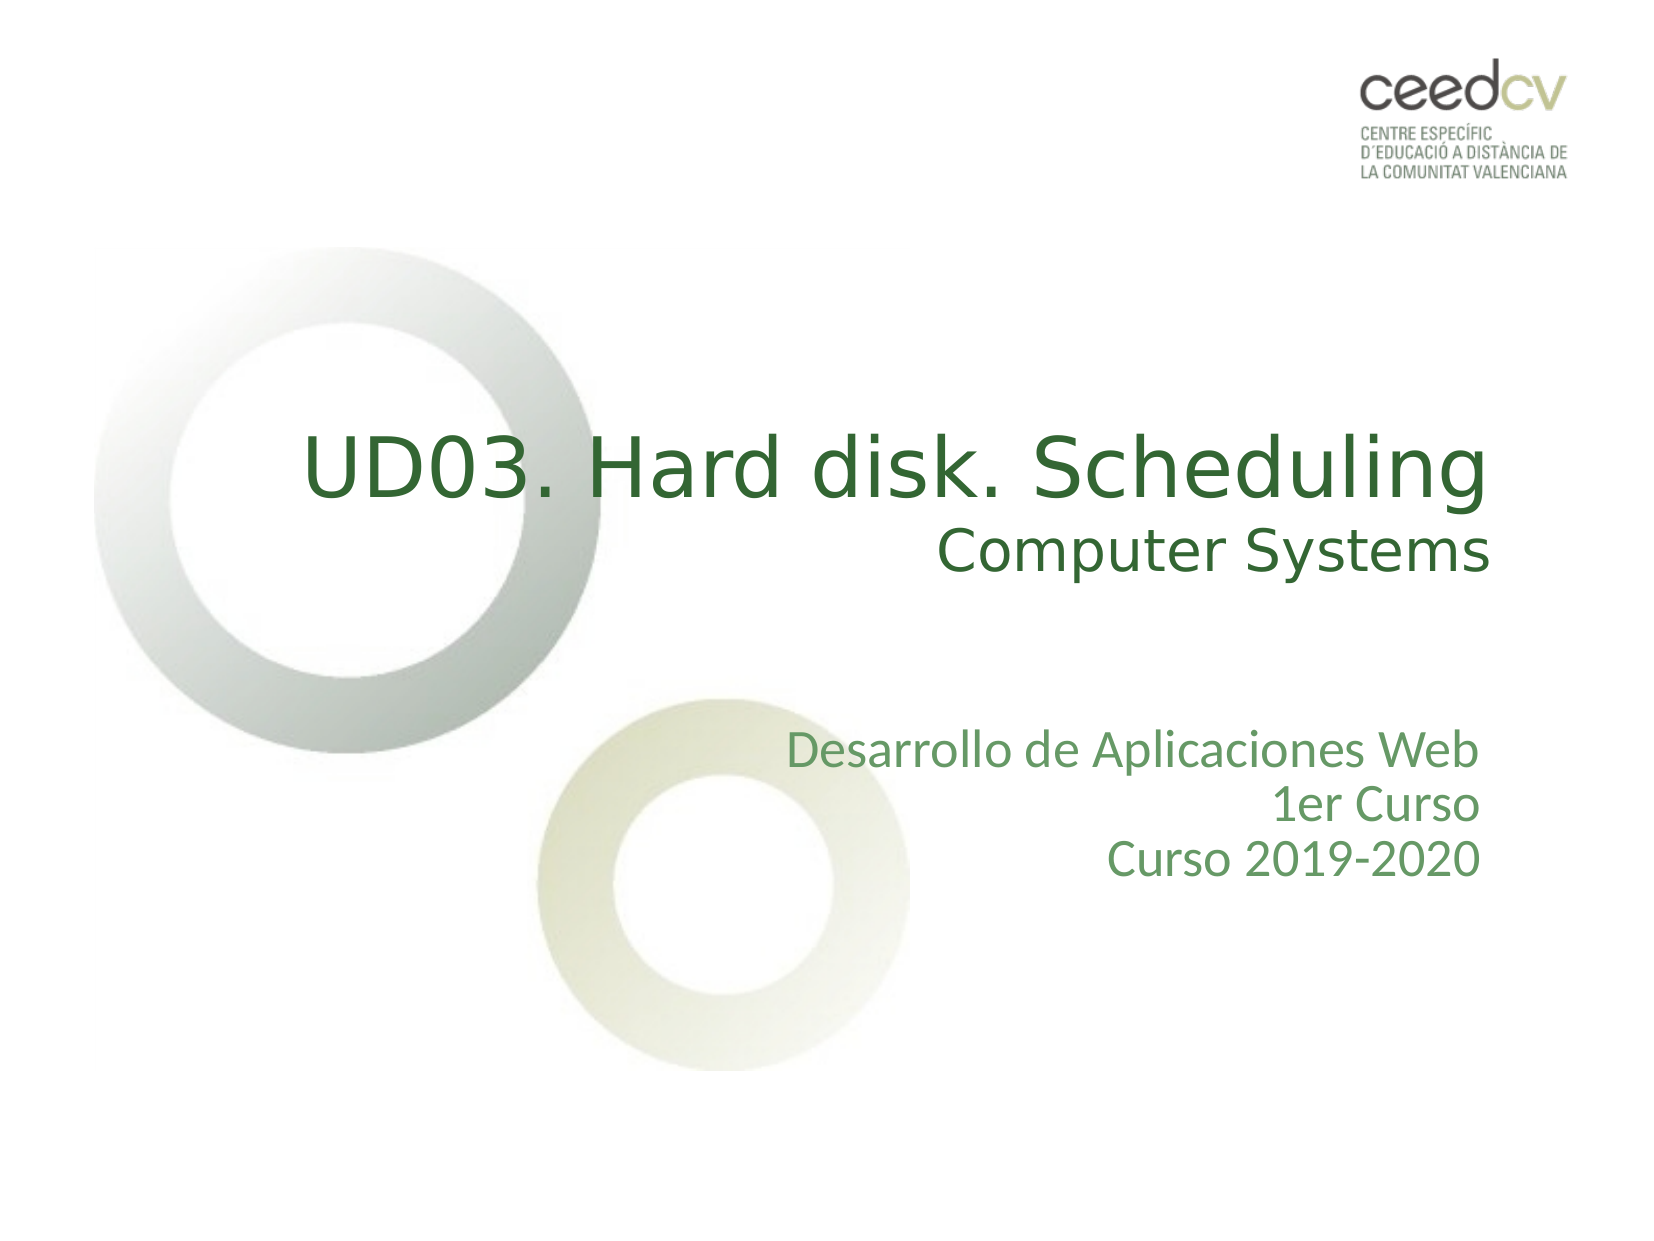

UD03. Hard disk. Scheduling
Computer Systems
Desarrollo de Aplicaciones Web
1er Curso
Curso 2019-2020